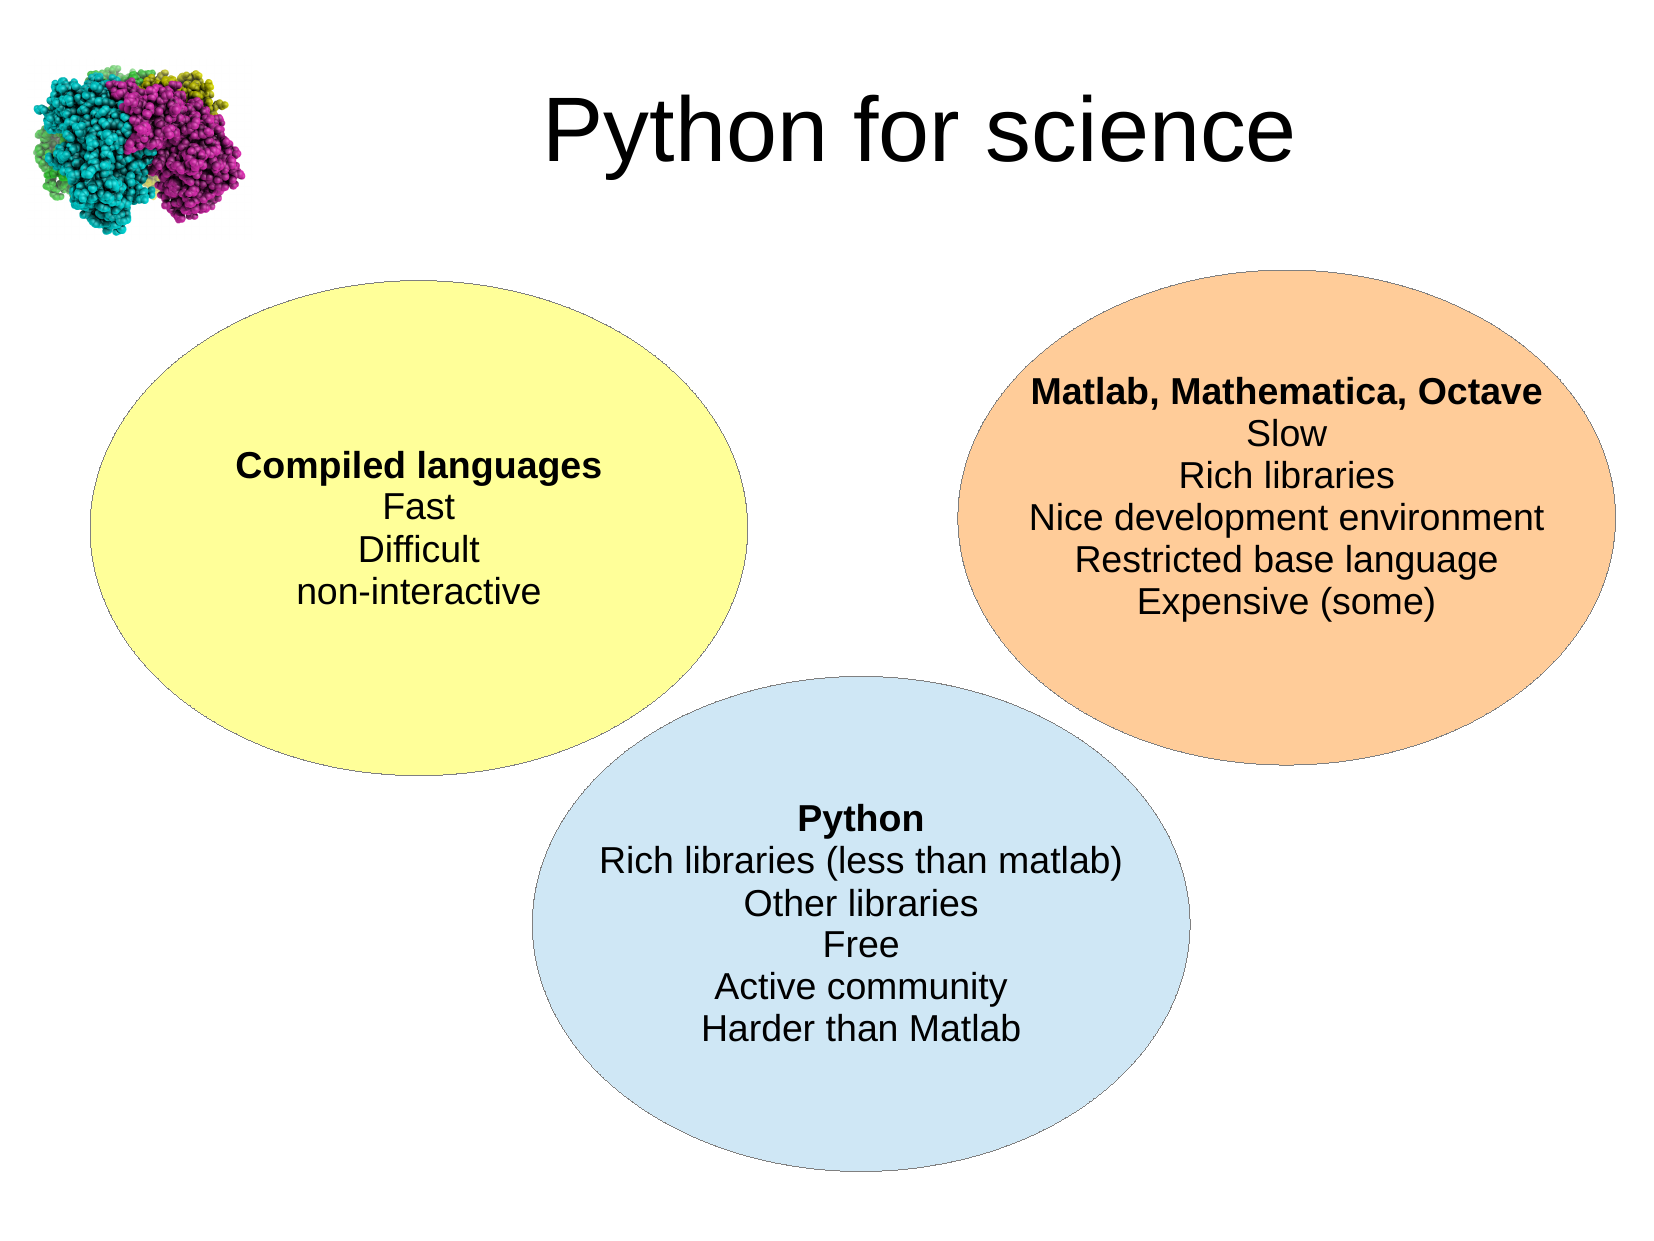

# Python for science
Matlab, Mathematica, Octave
Slow
Rich libraries
Nice development environment
Restricted base language
Expensive (some)
Compiled languages
Fast
Difficult
non-interactive
Python
Rich libraries (less than matlab)
Other libraries
Free
Active community
Harder than Matlab